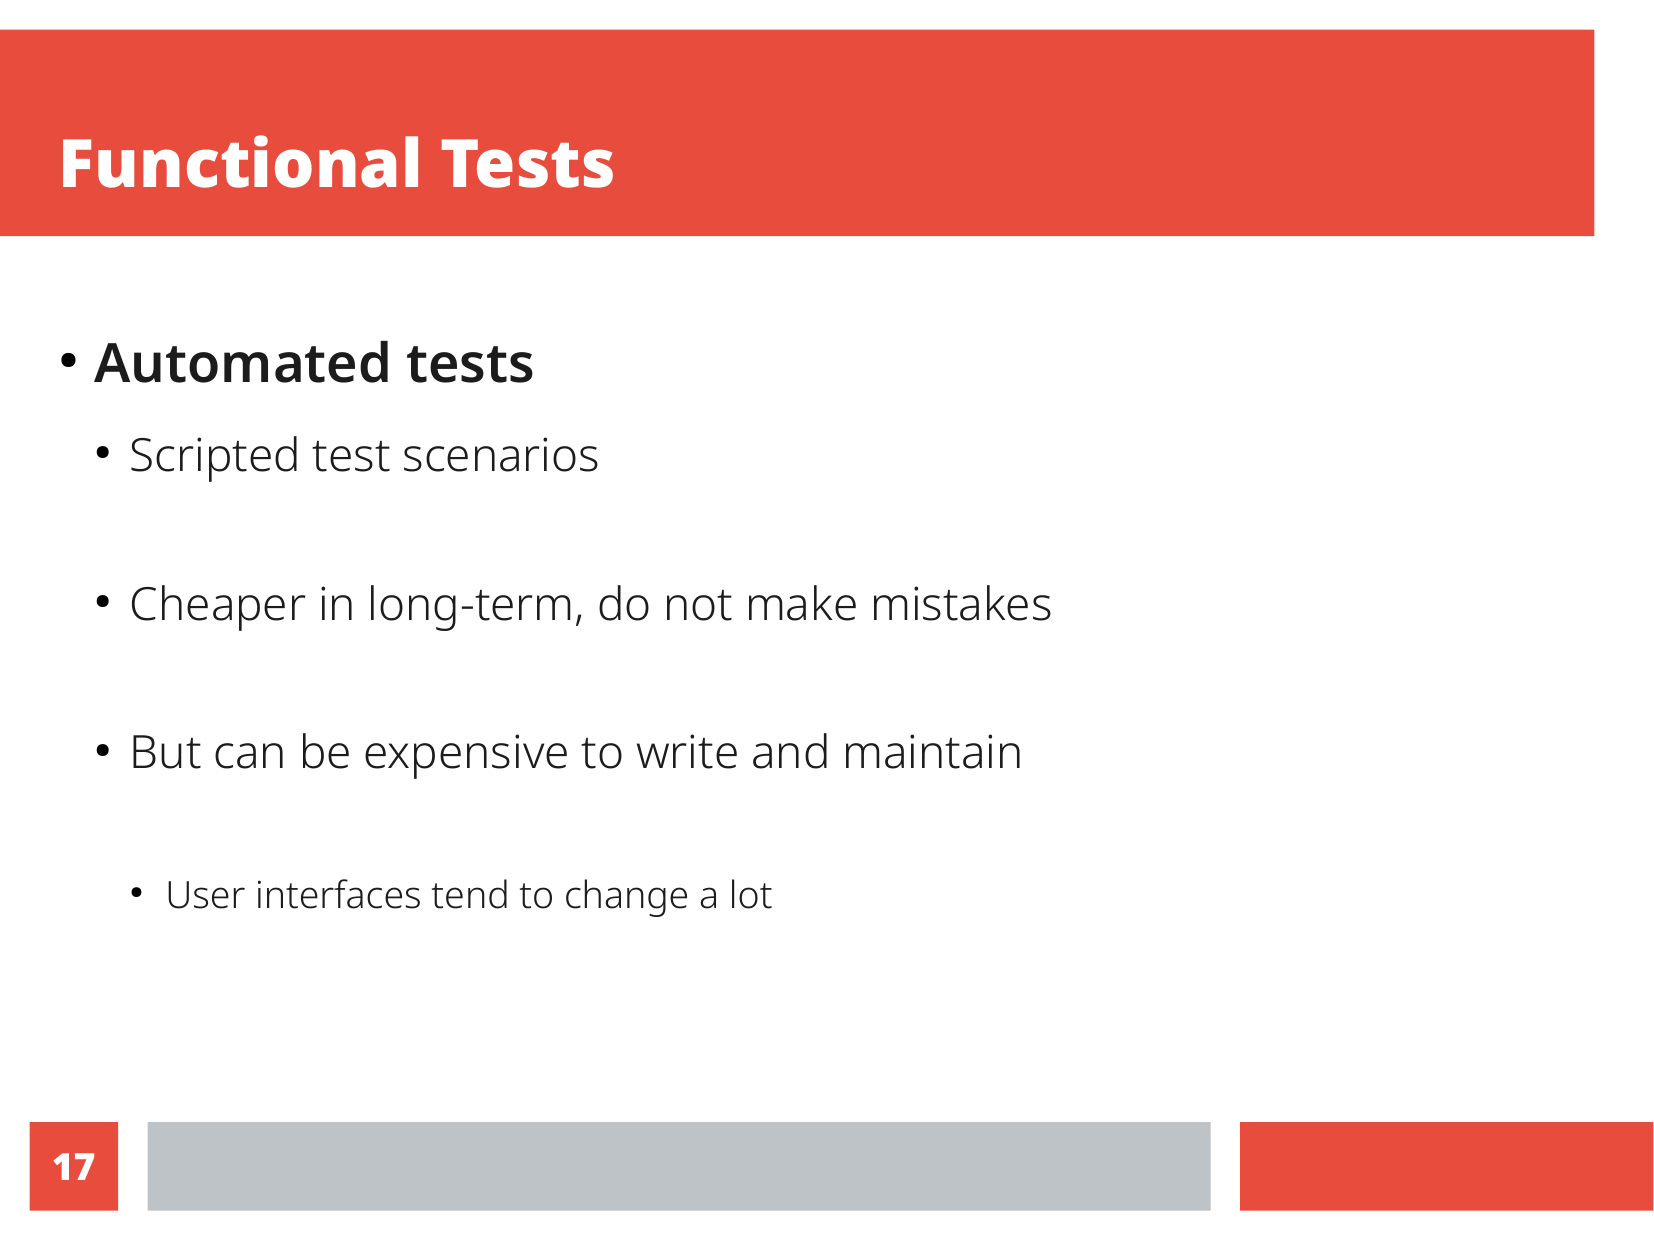

# Functional Tests
Automated tests
Scripted test scenarios
Cheaper in long-term, do not make mistakes
But can be expensive to write and maintain
User interfaces tend to change a lot
17